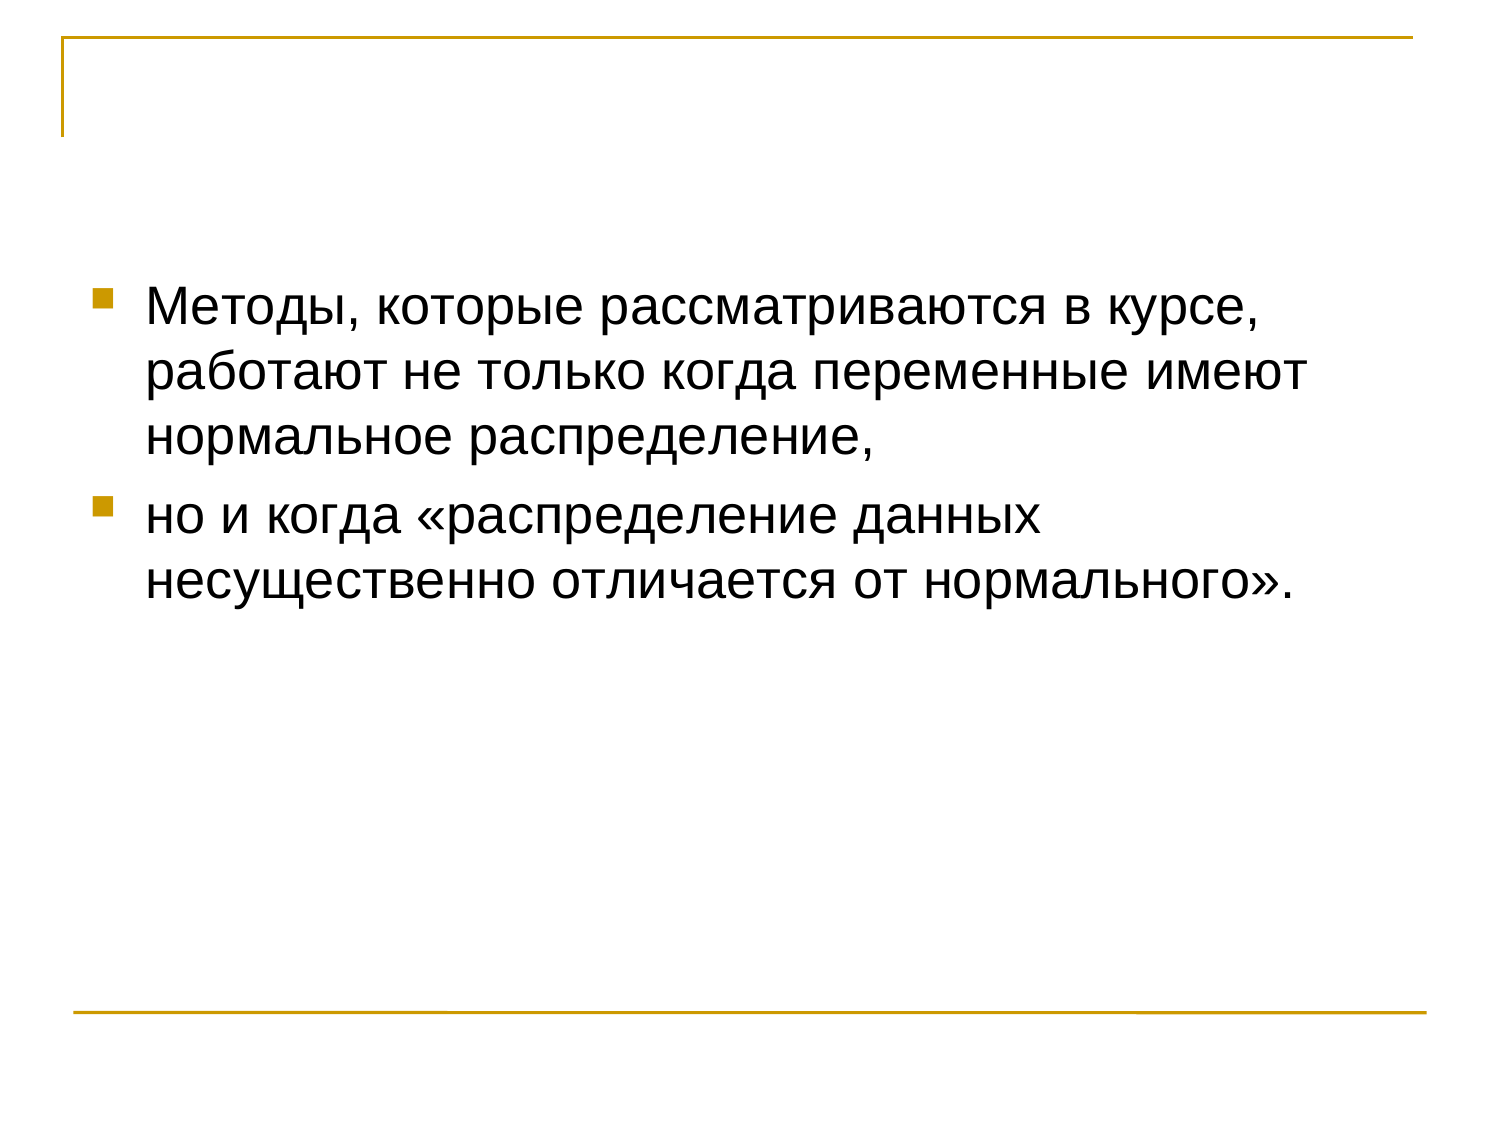

#
Методы, которые рассматриваются в курсе, работают не только когда переменные имеют нормальное распределение,
но и когда «распределение данных несущественно отличается от нормального».